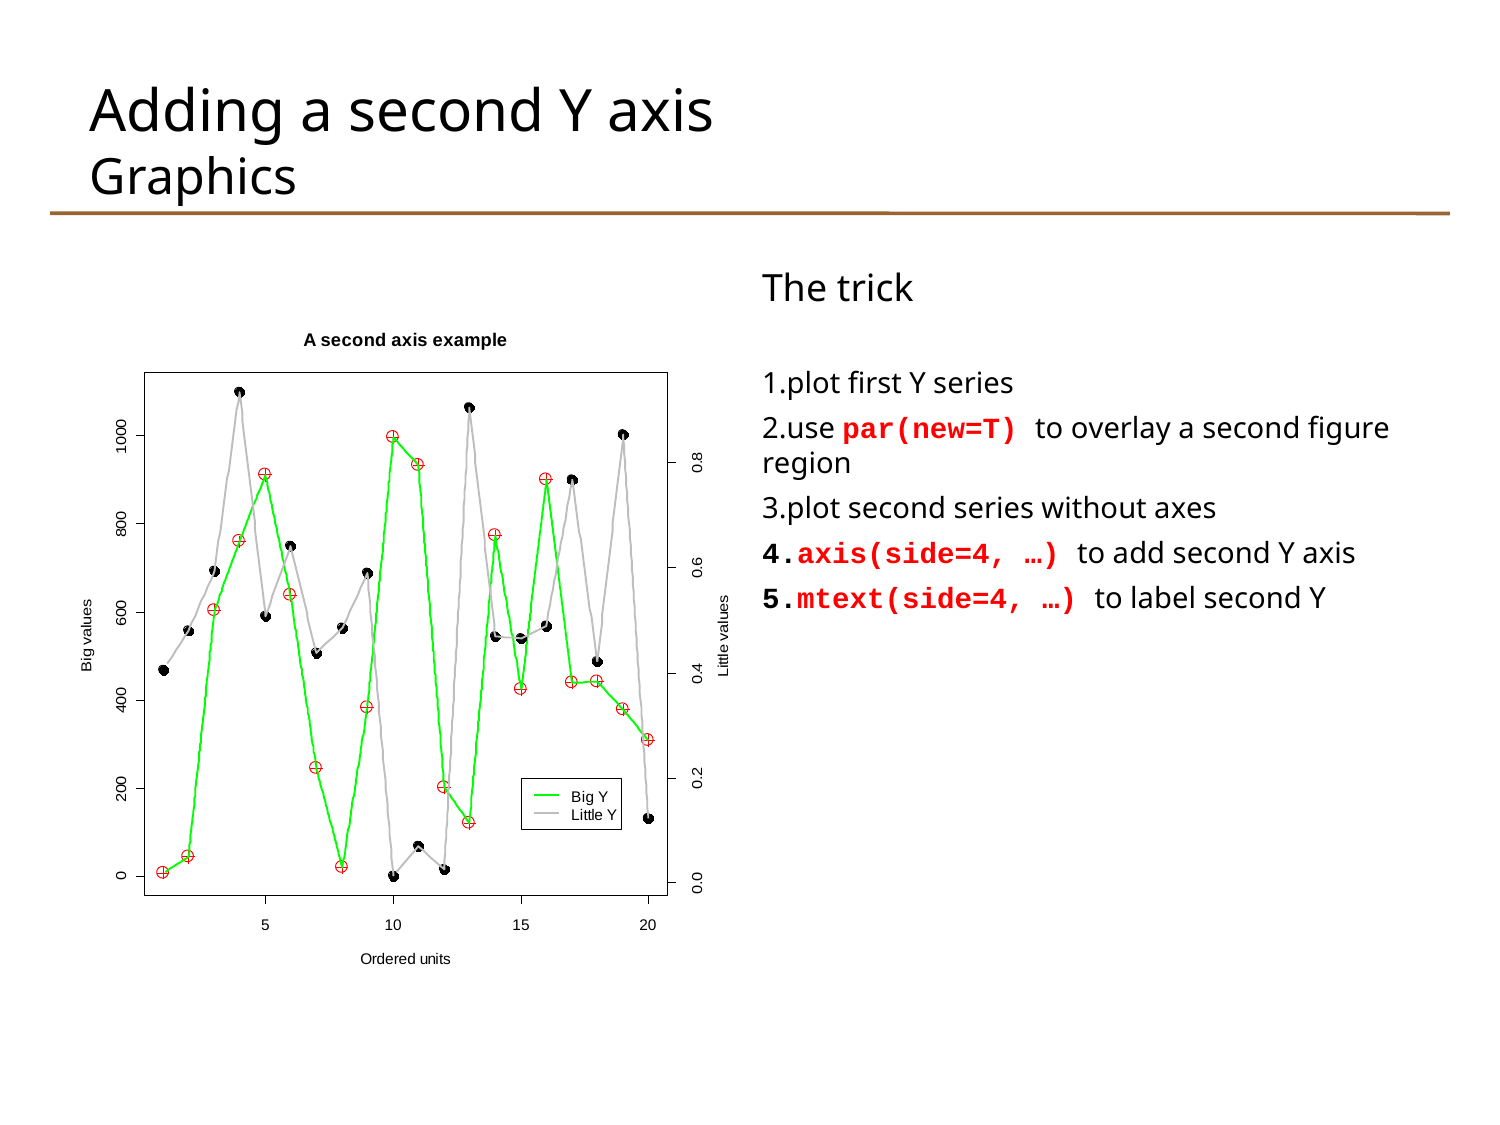

Adding a second Y axis
Graphics
The trick
plot first Y series
use par(new=T) to overlay a second figure region
plot second series without axes
axis(side=4, …) to add second Y axis
mtext(side=4, …) to label second Y